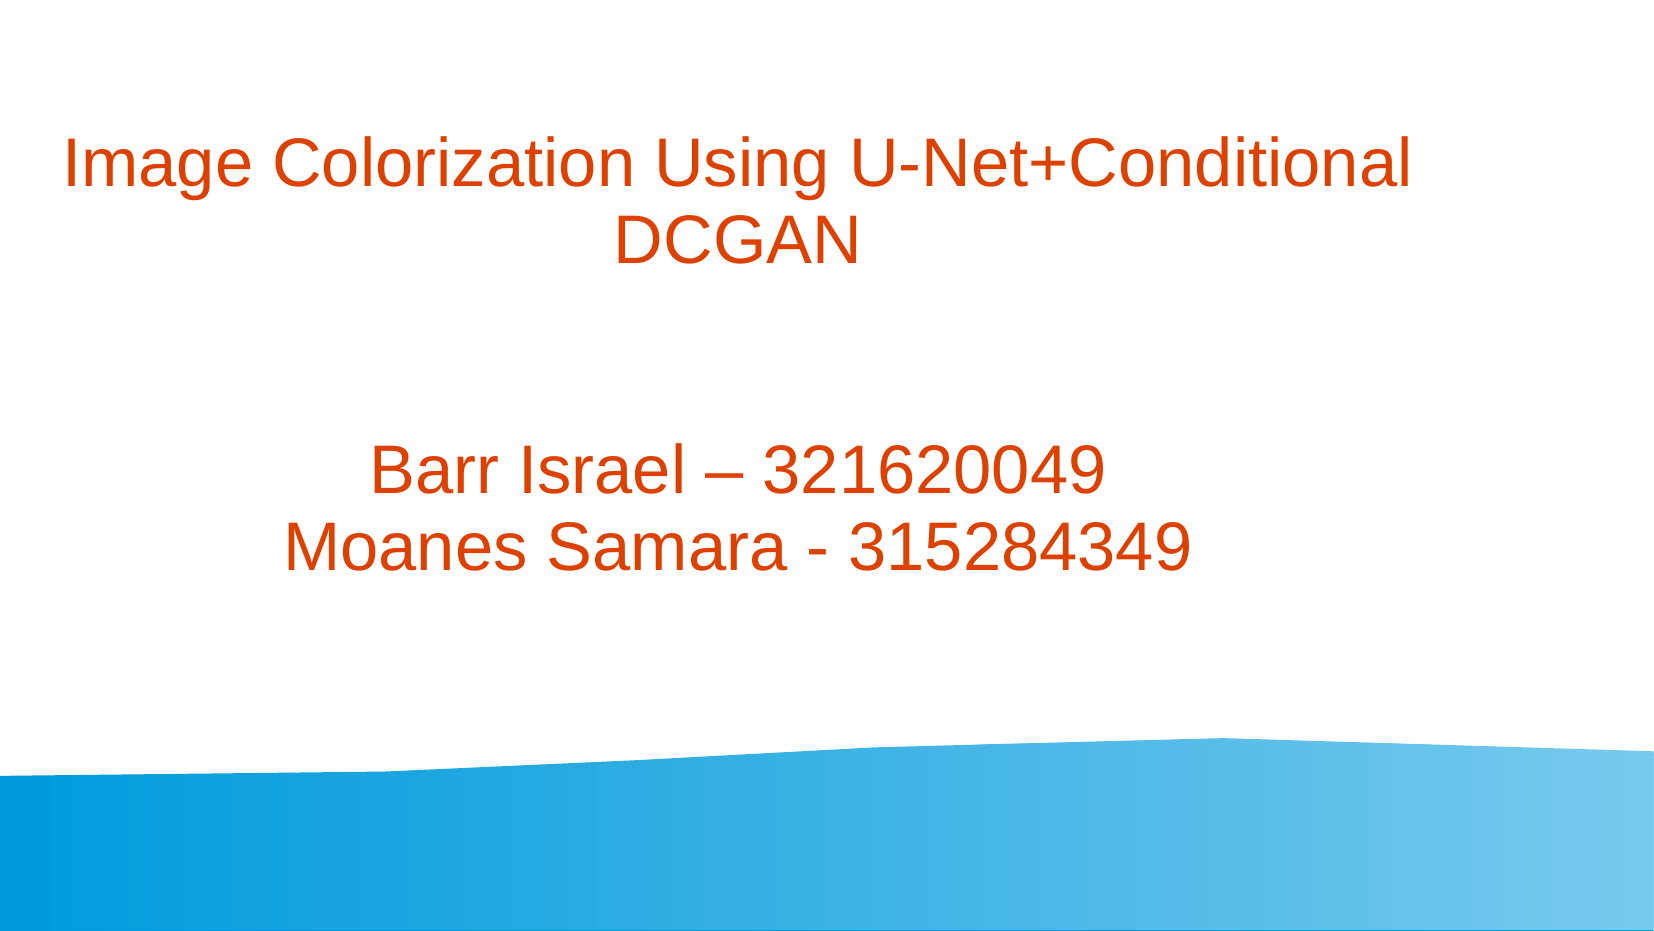

# Image Colorization Using U-Net+Conditional DCGAN Barr Israel – 321620049 Moanes Samara - 315284349